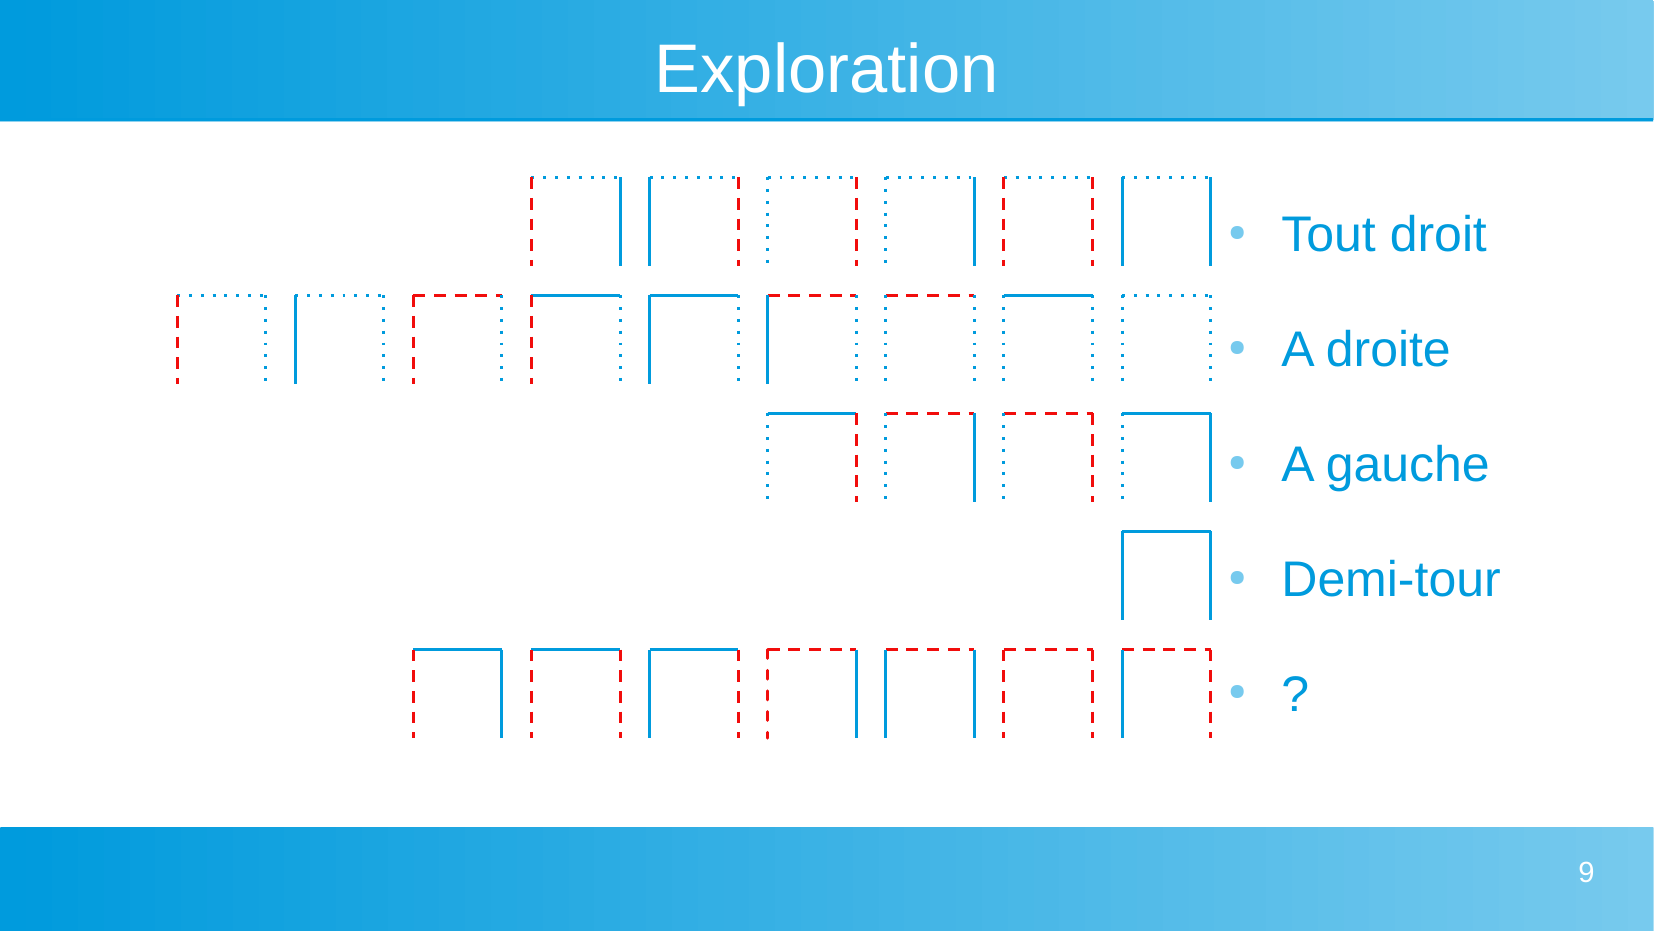

# Exploration
Tout droit
A droite
A gauche
Demi-tour
?
9